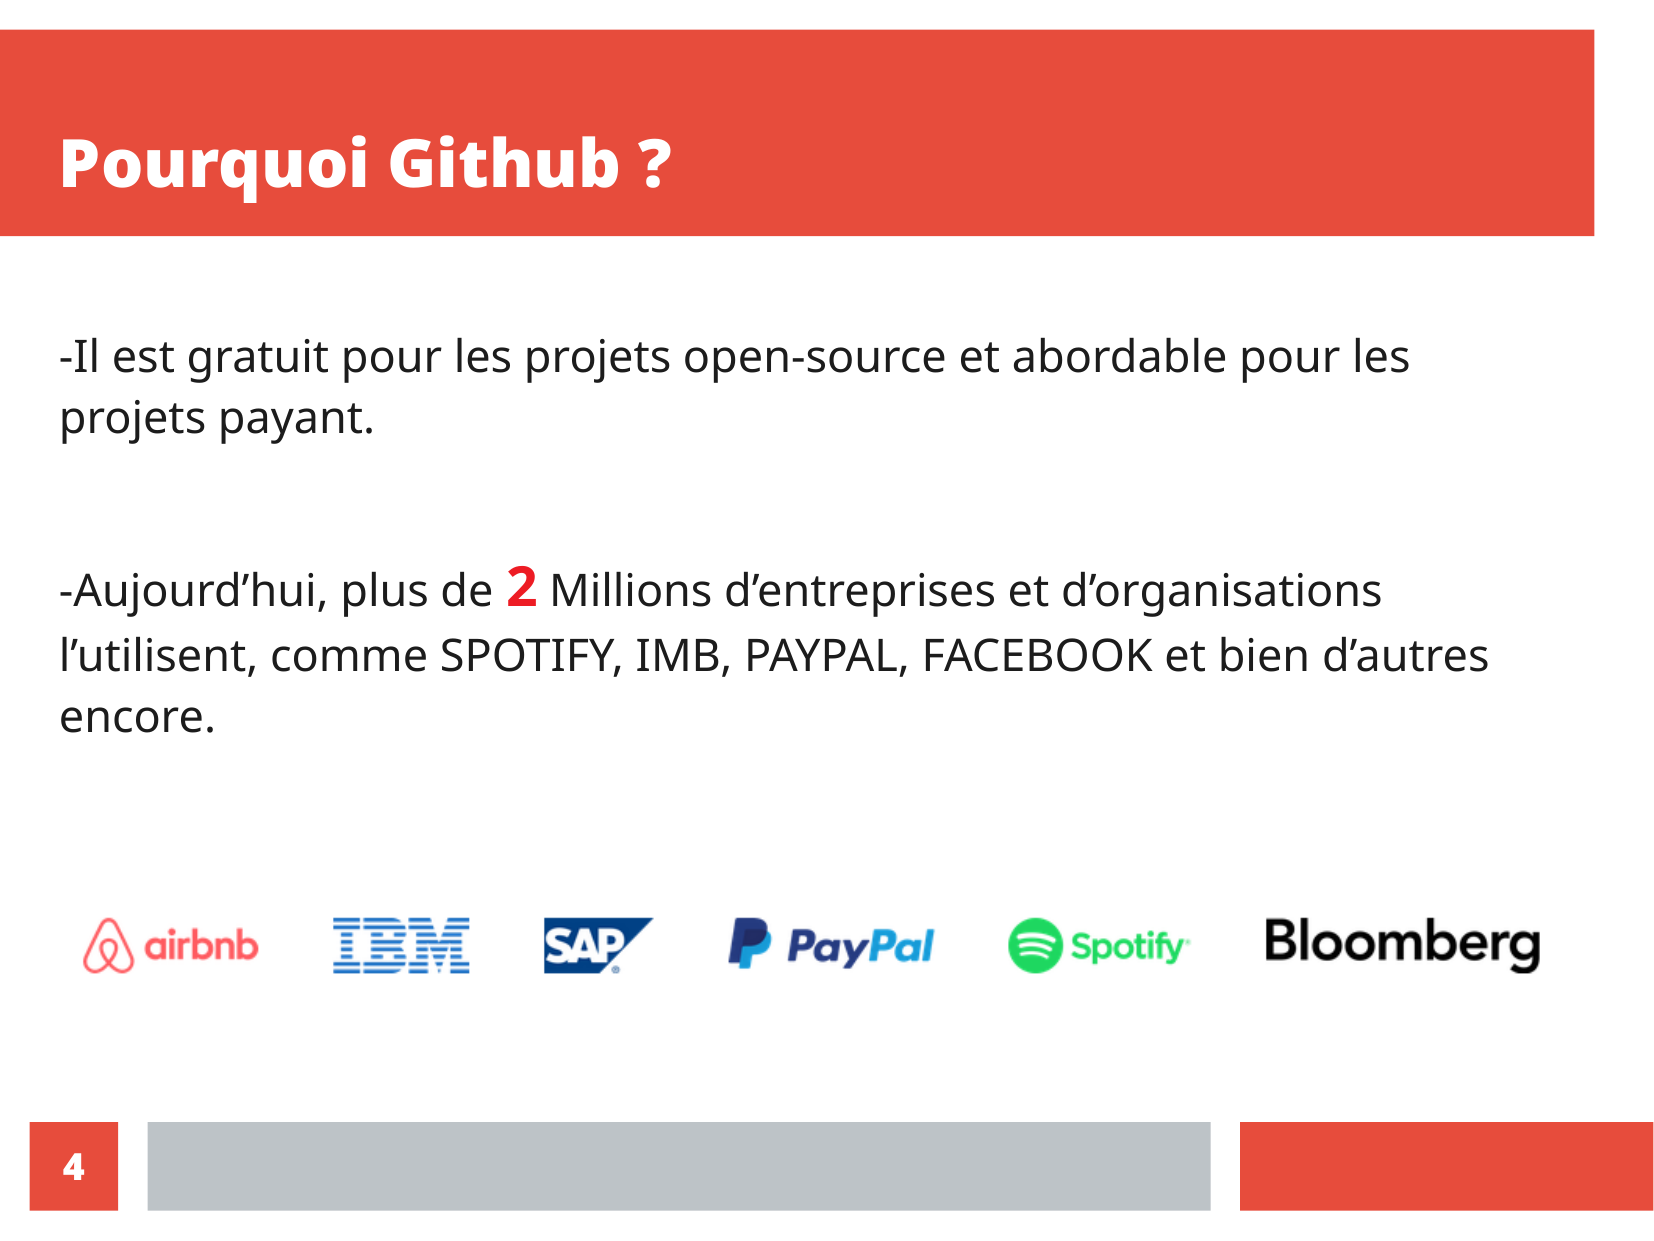

# Pourquoi Github ?
-Il est gratuit pour les projets open-source et abordable pour les projets payant.
-Aujourd’hui, plus de 2 Millions d’entreprises et d’organisations l’utilisent, comme SPOTIFY, IMB, PAYPAL, FACEBOOK et bien d’autres encore.
4